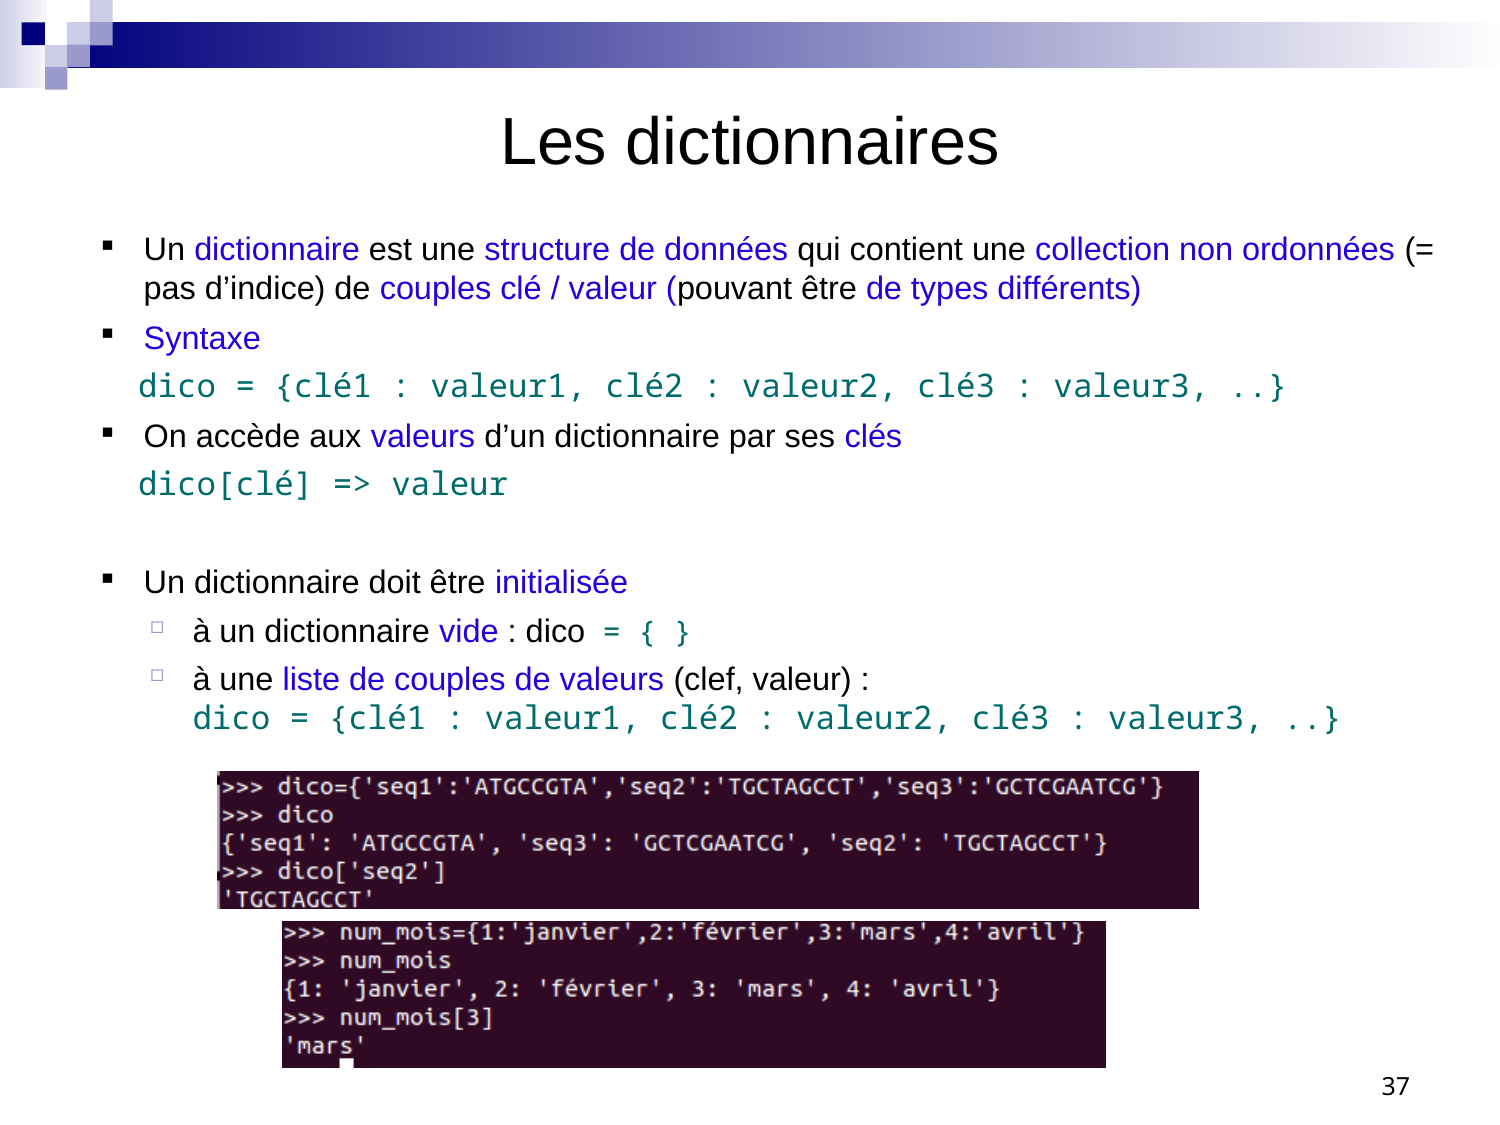

# Les dictionnaires
Un dictionnaire est une structure de données qui contient une collection non ordonnées (= pas d’indice) de couples clé / valeur (pouvant être de types différents)
Syntaxe
dico = {clé1 : valeur1, clé2 : valeur2, clé3 : valeur3, ..}
On accède aux valeurs d’un dictionnaire par ses clés
dico[clé] => valeur
Un dictionnaire doit être initialisée
à un dictionnaire vide : dico = { }
à une liste de couples de valeurs (clef, valeur) :
dico = {clé1 : valeur1, clé2 : valeur2, clé3 : valeur3, ..}
37